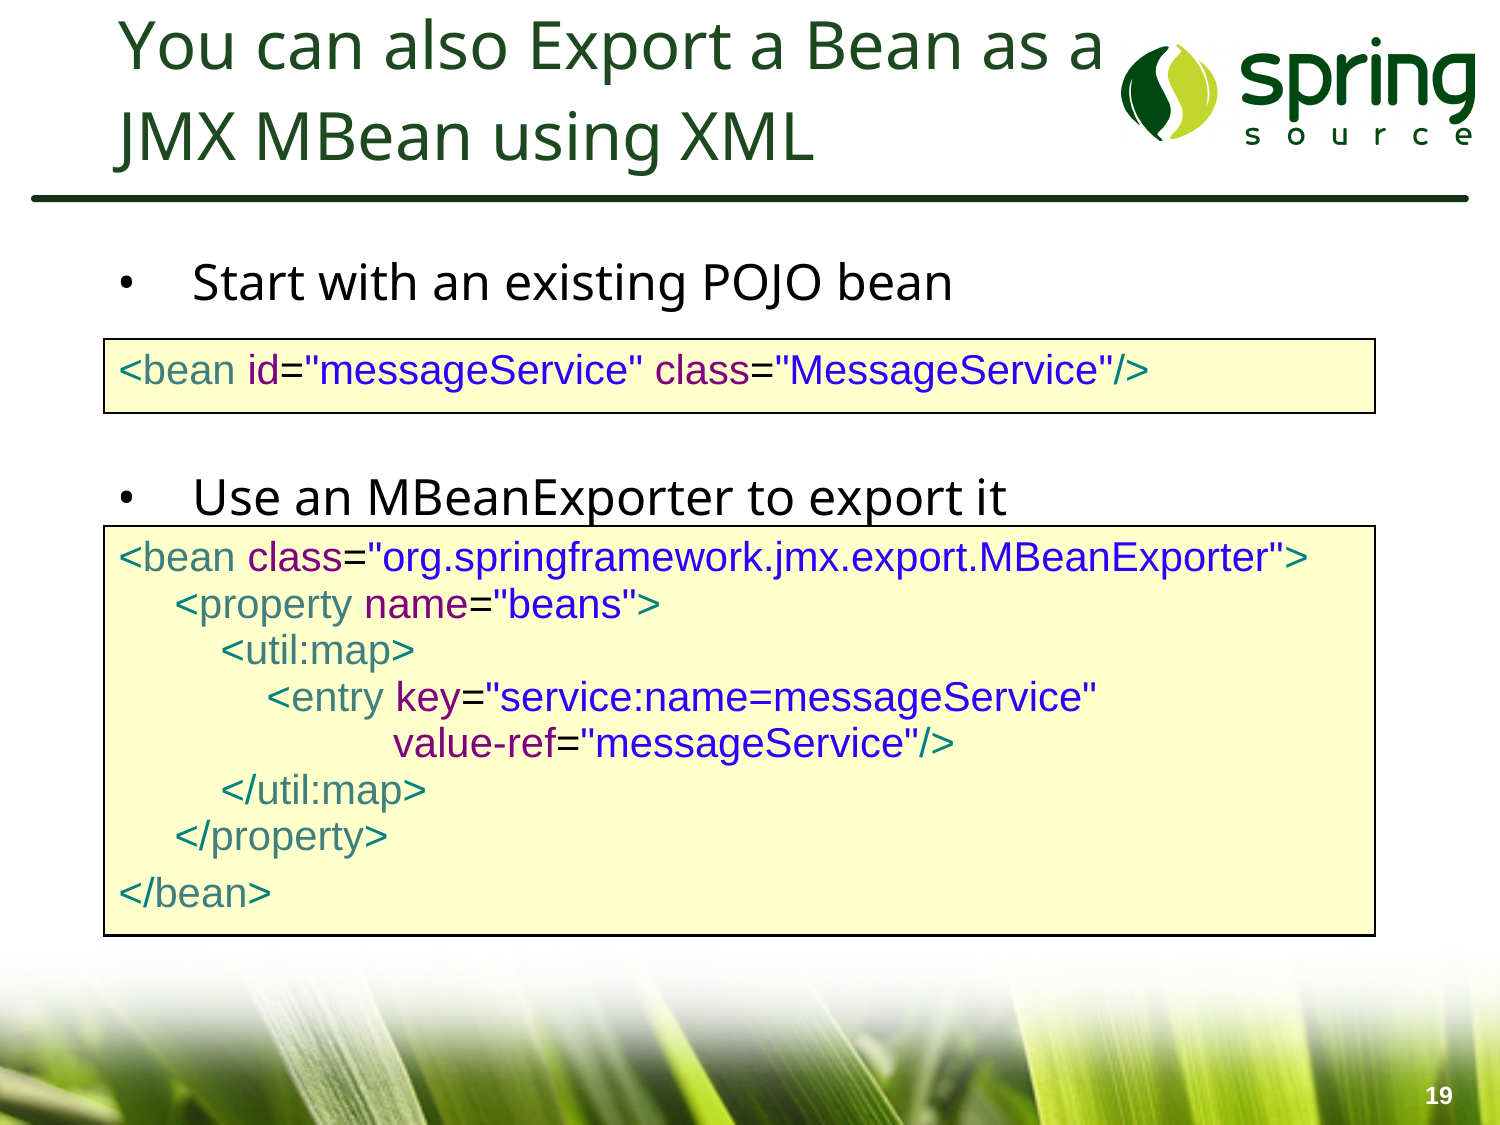

You can also Export a Bean as a JMX MBean using XML
# Start with an existing POJO bean
Use an MBeanExporter to export it
<bean id="messageService" class="MessageService"/>
<bean class="org.springframework.jmx.export.MBeanExporter">
<property name="beans">
 <util:map>
 <entry key="service:name=messageService"
 value-ref="messageService"/>
 </util:map>
</property>
</bean>